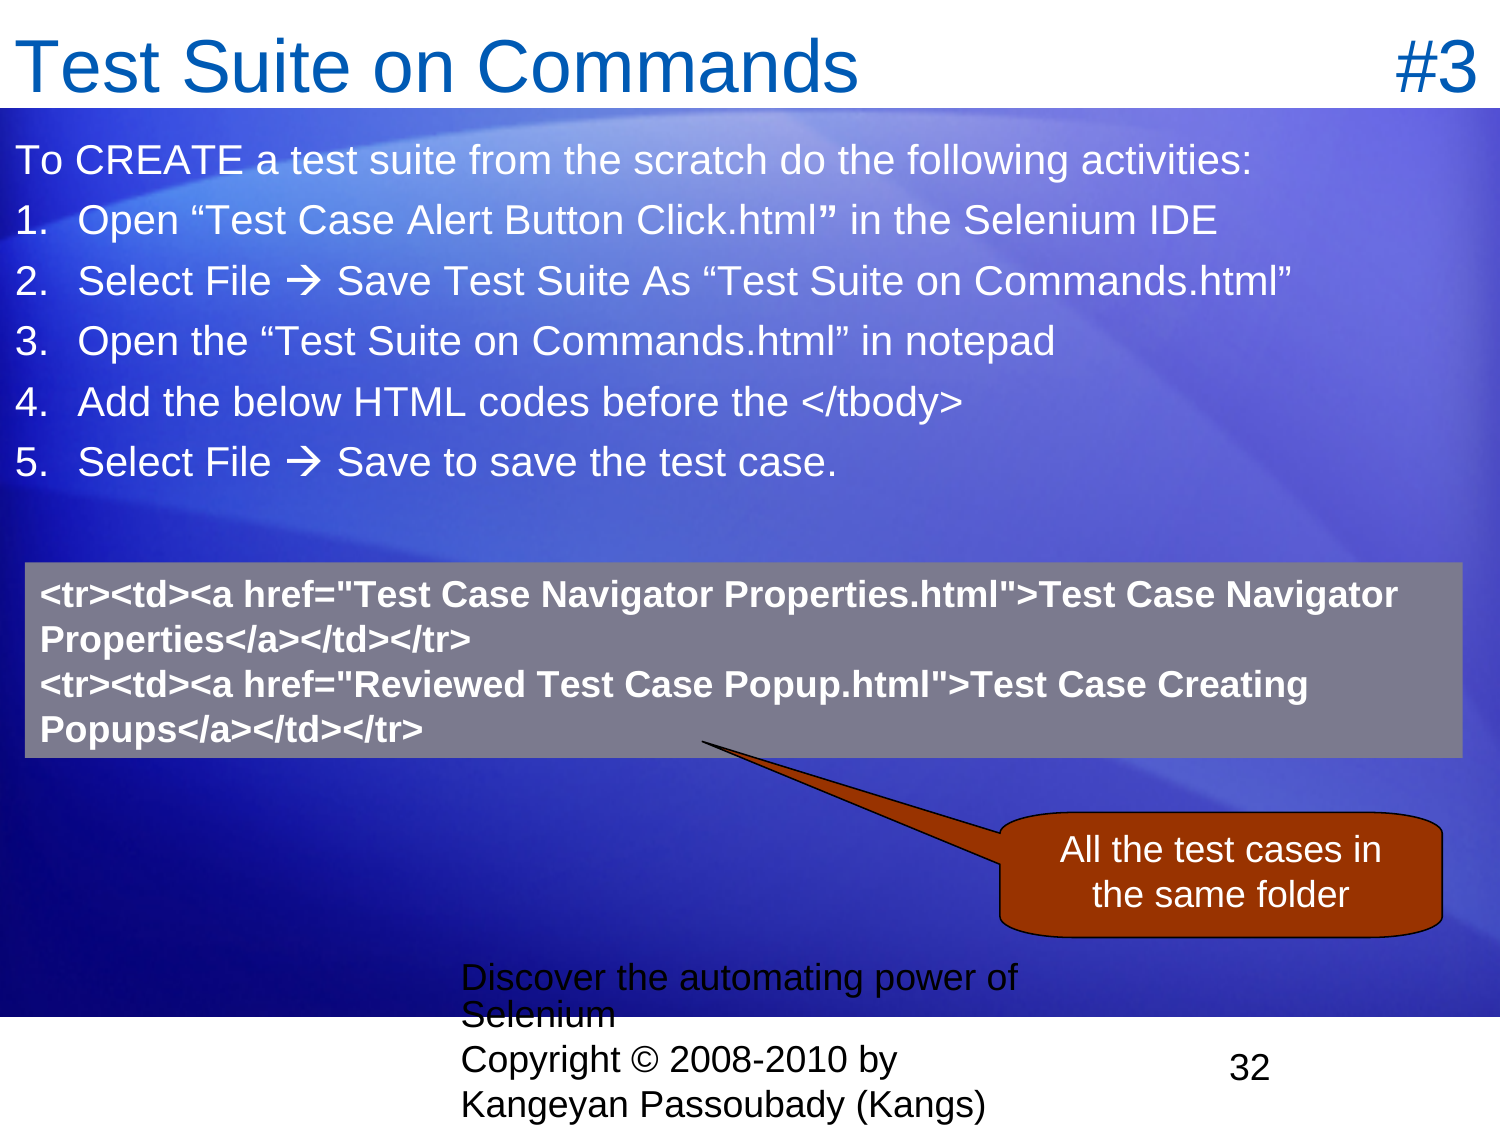

# Test Suite on Commands		 #3
To CREATE a test suite from the scratch do the following activities:
Open “Test Case Alert Button Click.html” in the Selenium IDE
Select File  Save Test Suite As “Test Suite on Commands.html”
Open the “Test Suite on Commands.html” in notepad
Add the below HTML codes before the </tbody>
Select File  Save to save the test case.
<tr><td><a href="Test Case Navigator Properties.html">Test Case Navigator Properties</a></td></tr>
<tr><td><a href="Reviewed Test Case Popup.html">Test Case Creating Popups</a></td></tr>
All the test cases in the same folder
Discover the automating power of Selenium
32